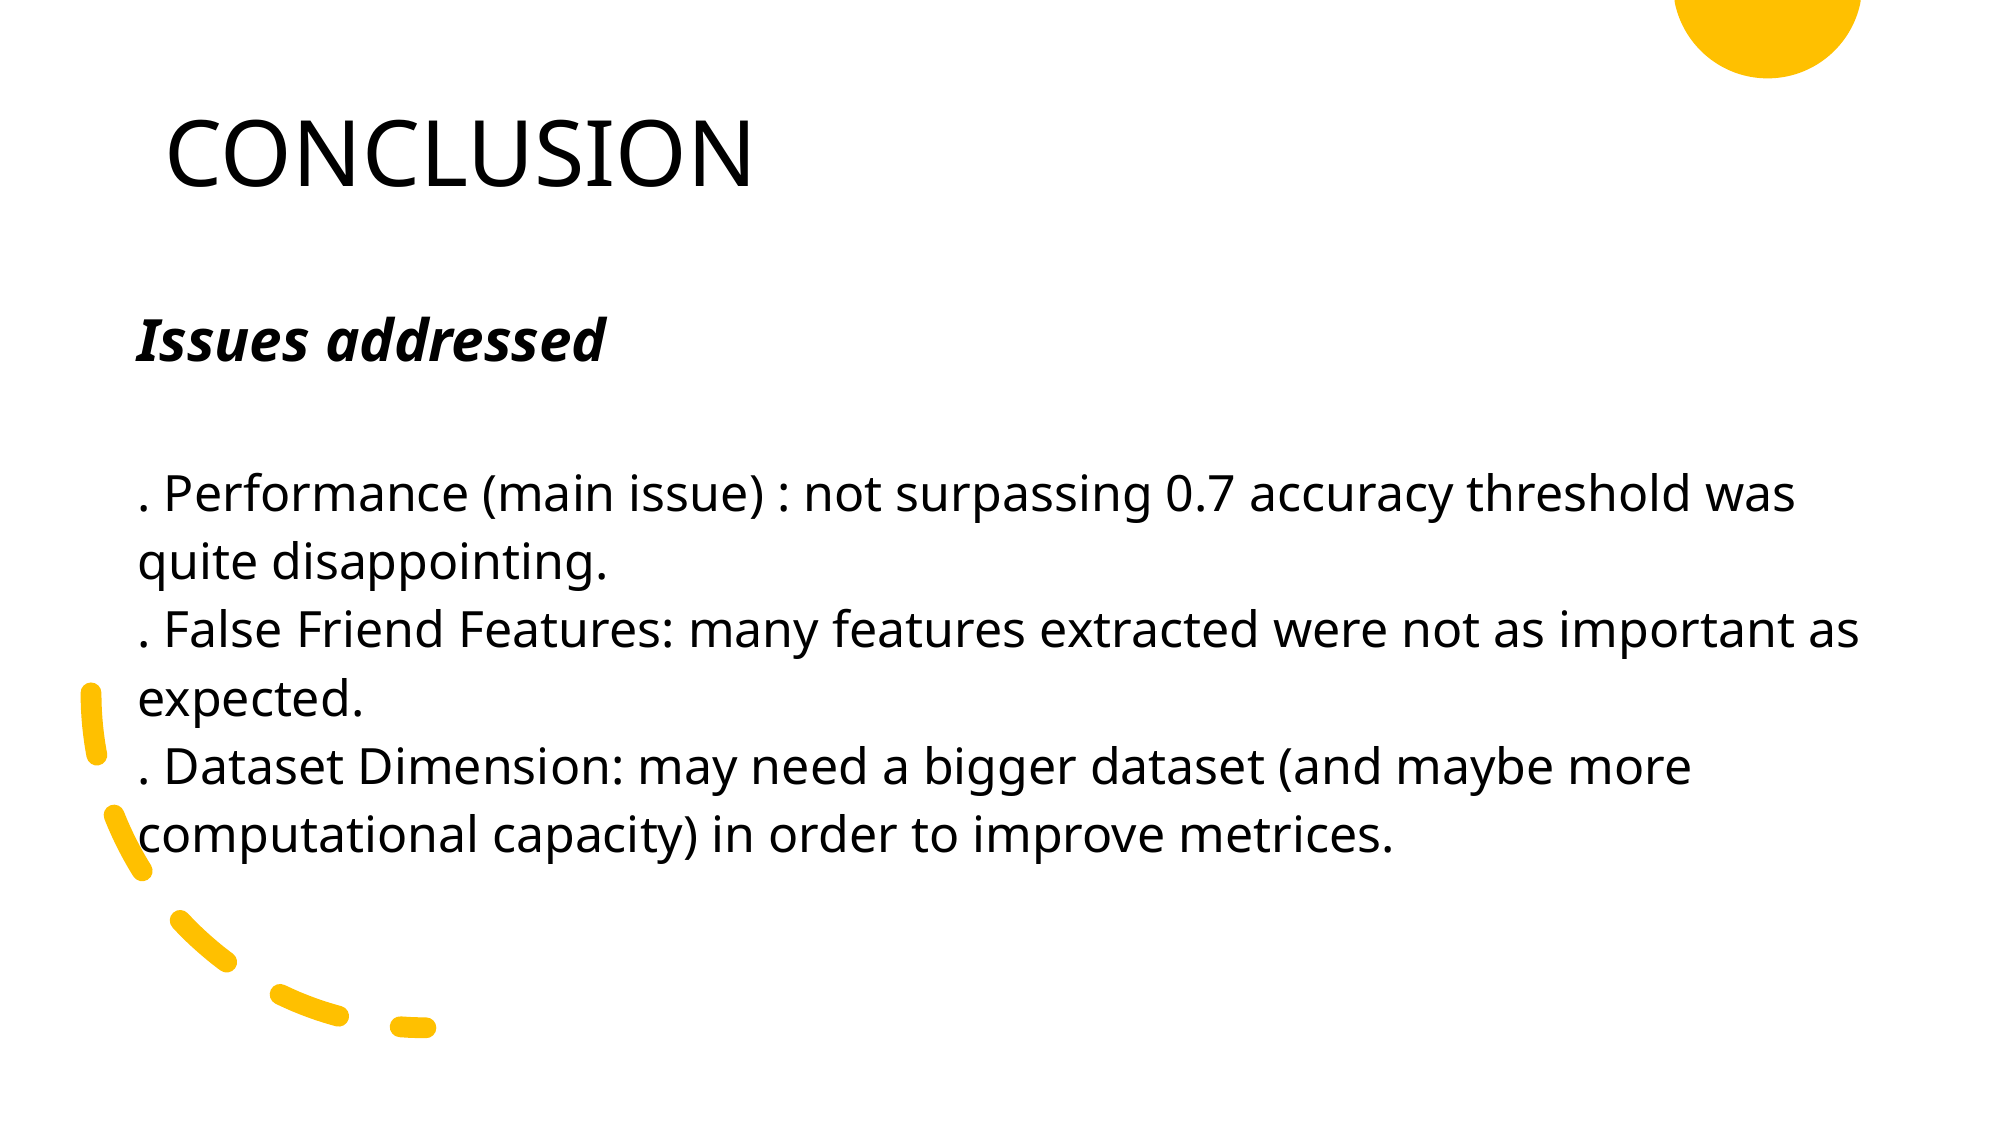

CONCLUSION
Issues addressed
. Performance (main issue) : not surpassing 0.7 accuracy threshold was quite disappointing.
. False Friend Features: many features extracted were not as important as expected.
. Dataset Dimension: may need a bigger dataset (and maybe more computational capacity) in order to improve metrices.